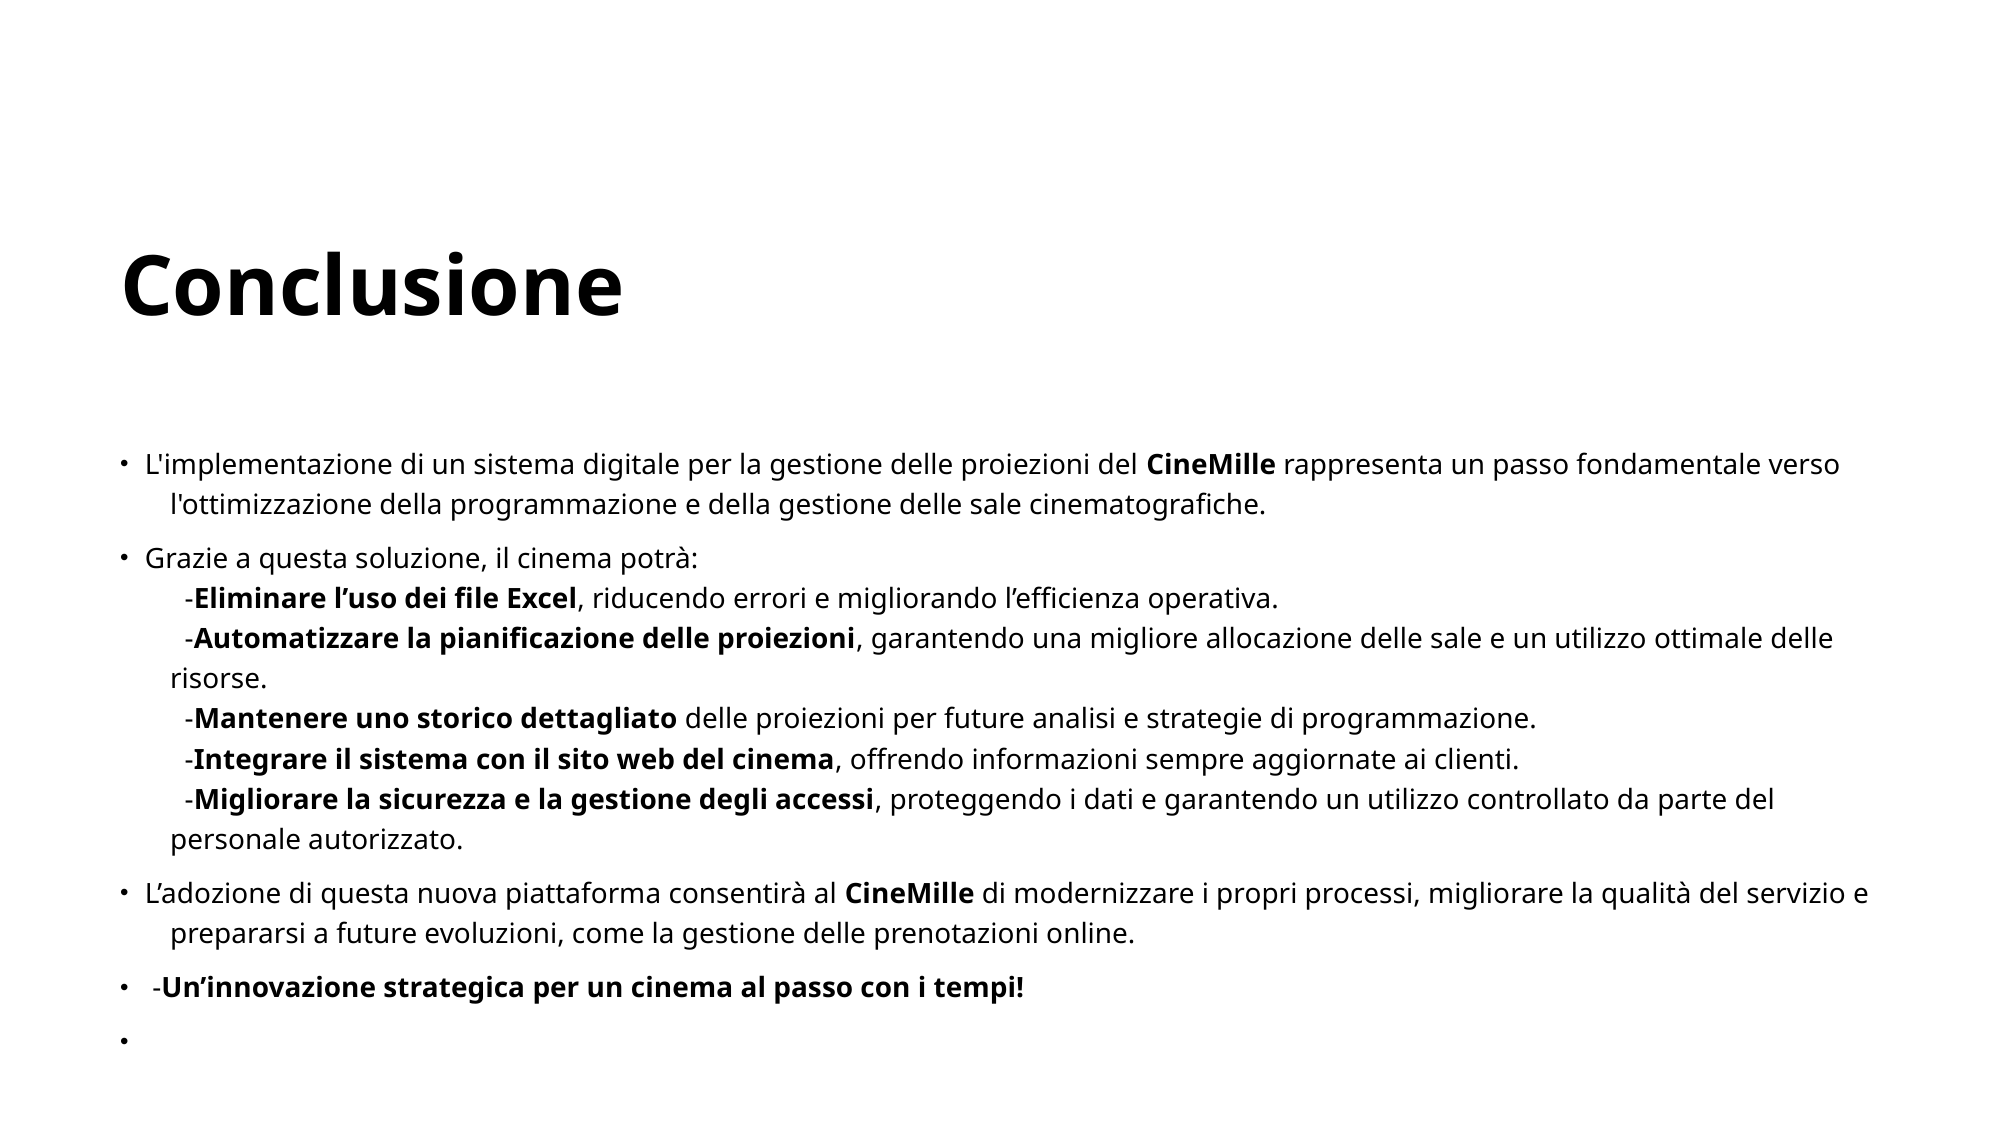

# Conclusione
L'implementazione di un sistema digitale per la gestione delle proiezioni del CineMille rappresenta un passo fondamentale verso l'ottimizzazione della programmazione e della gestione delle sale cinematografiche.
Grazie a questa soluzione, il cinema potrà:
  -Eliminare l’uso dei file Excel, riducendo errori e migliorando l’efficienza operativa.
 -Automatizzare la pianificazione delle proiezioni, garantendo una migliore allocazione delle sale e un utilizzo ottimale delle risorse.
 -Mantenere uno storico dettagliato delle proiezioni per future analisi e strategie di programmazione.
  -Integrare il sistema con il sito web del cinema, offrendo informazioni sempre aggiornate ai clienti.
  -Migliorare la sicurezza e la gestione degli accessi, proteggendo i dati e garantendo un utilizzo controllato da parte del personale autorizzato.
L’adozione di questa nuova piattaforma consentirà al CineMille di modernizzare i propri processi, migliorare la qualità del servizio e prepararsi a future evoluzioni, come la gestione delle prenotazioni online.
 -Un’innovazione strategica per un cinema al passo con i tempi!